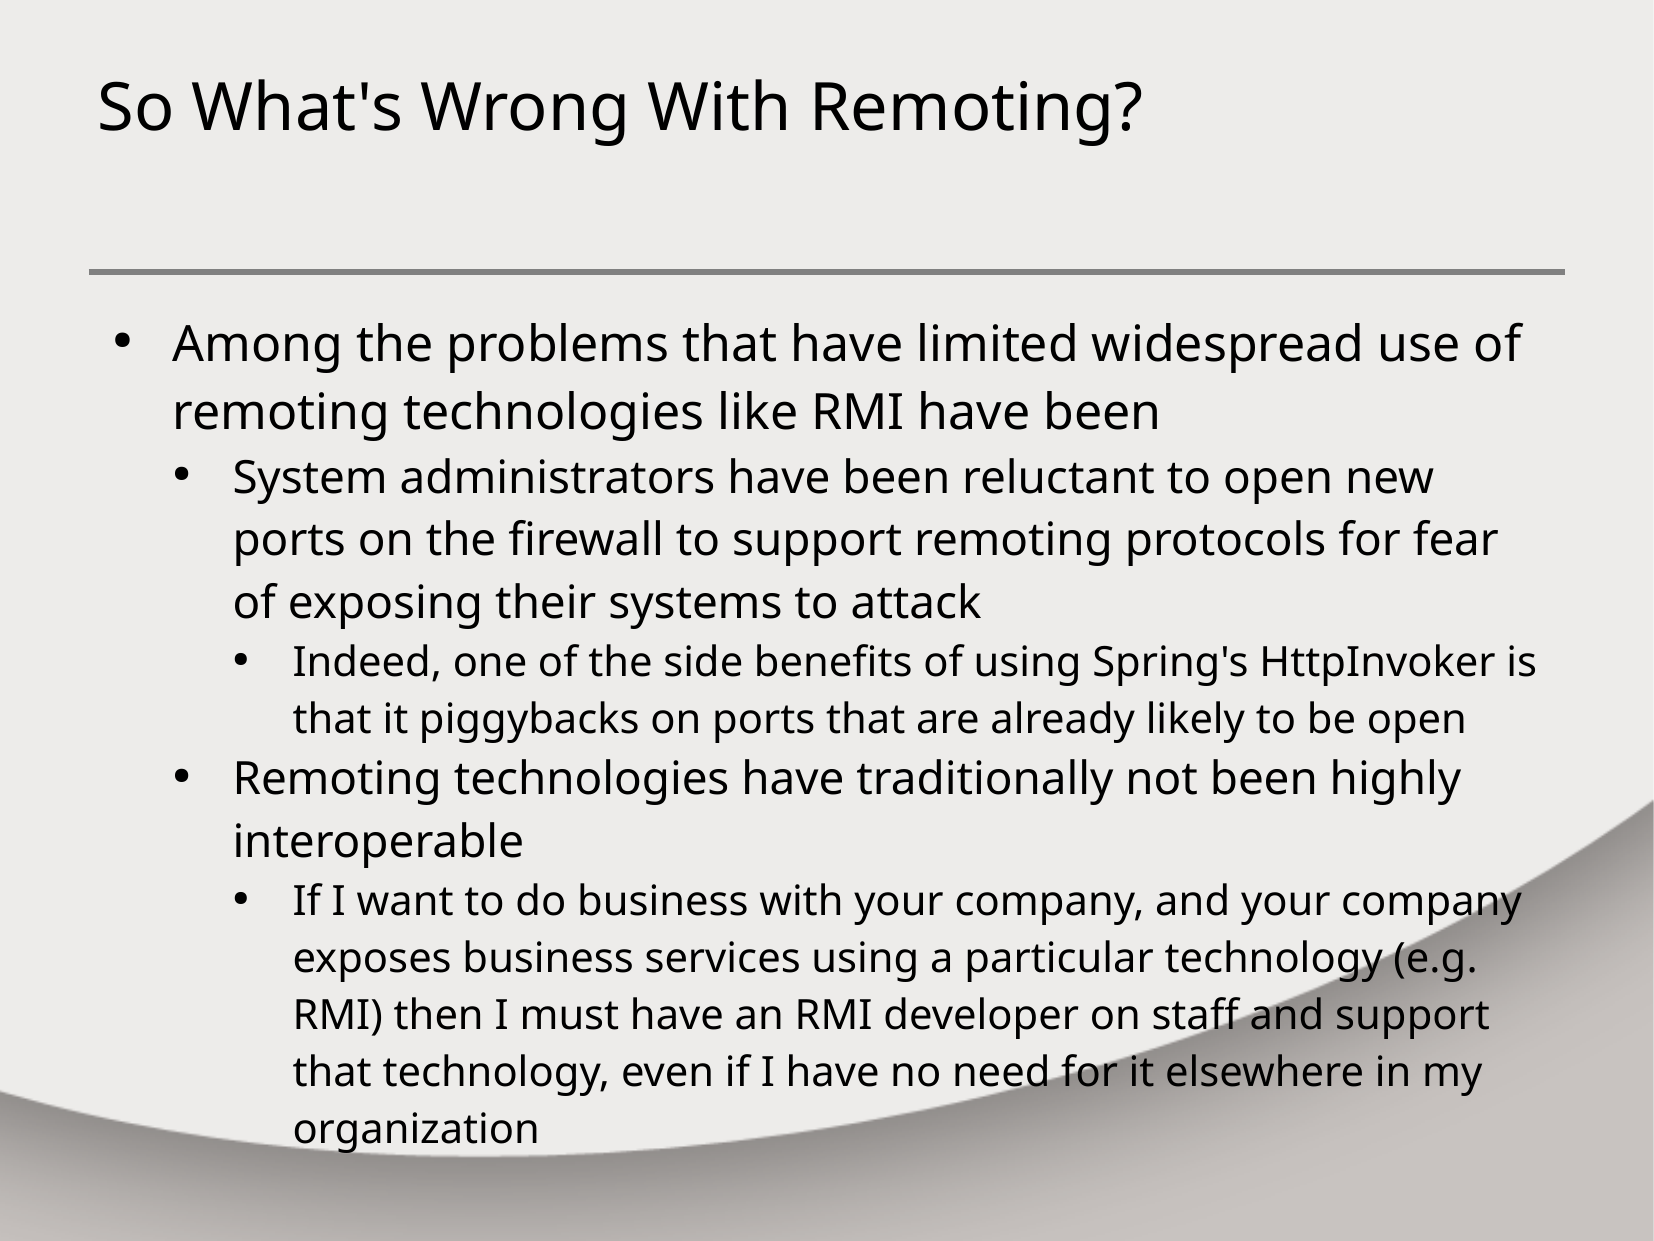

# So What's Wrong With Remoting?
Among the problems that have limited widespread use of remoting technologies like RMI have been
System administrators have been reluctant to open new ports on the firewall to support remoting protocols for fear of exposing their systems to attack
Indeed, one of the side benefits of using Spring's HttpInvoker is that it piggybacks on ports that are already likely to be open
Remoting technologies have traditionally not been highly interoperable
If I want to do business with your company, and your company exposes business services using a particular technology (e.g. RMI) then I must have an RMI developer on staff and support that technology, even if I have no need for it elsewhere in my organization